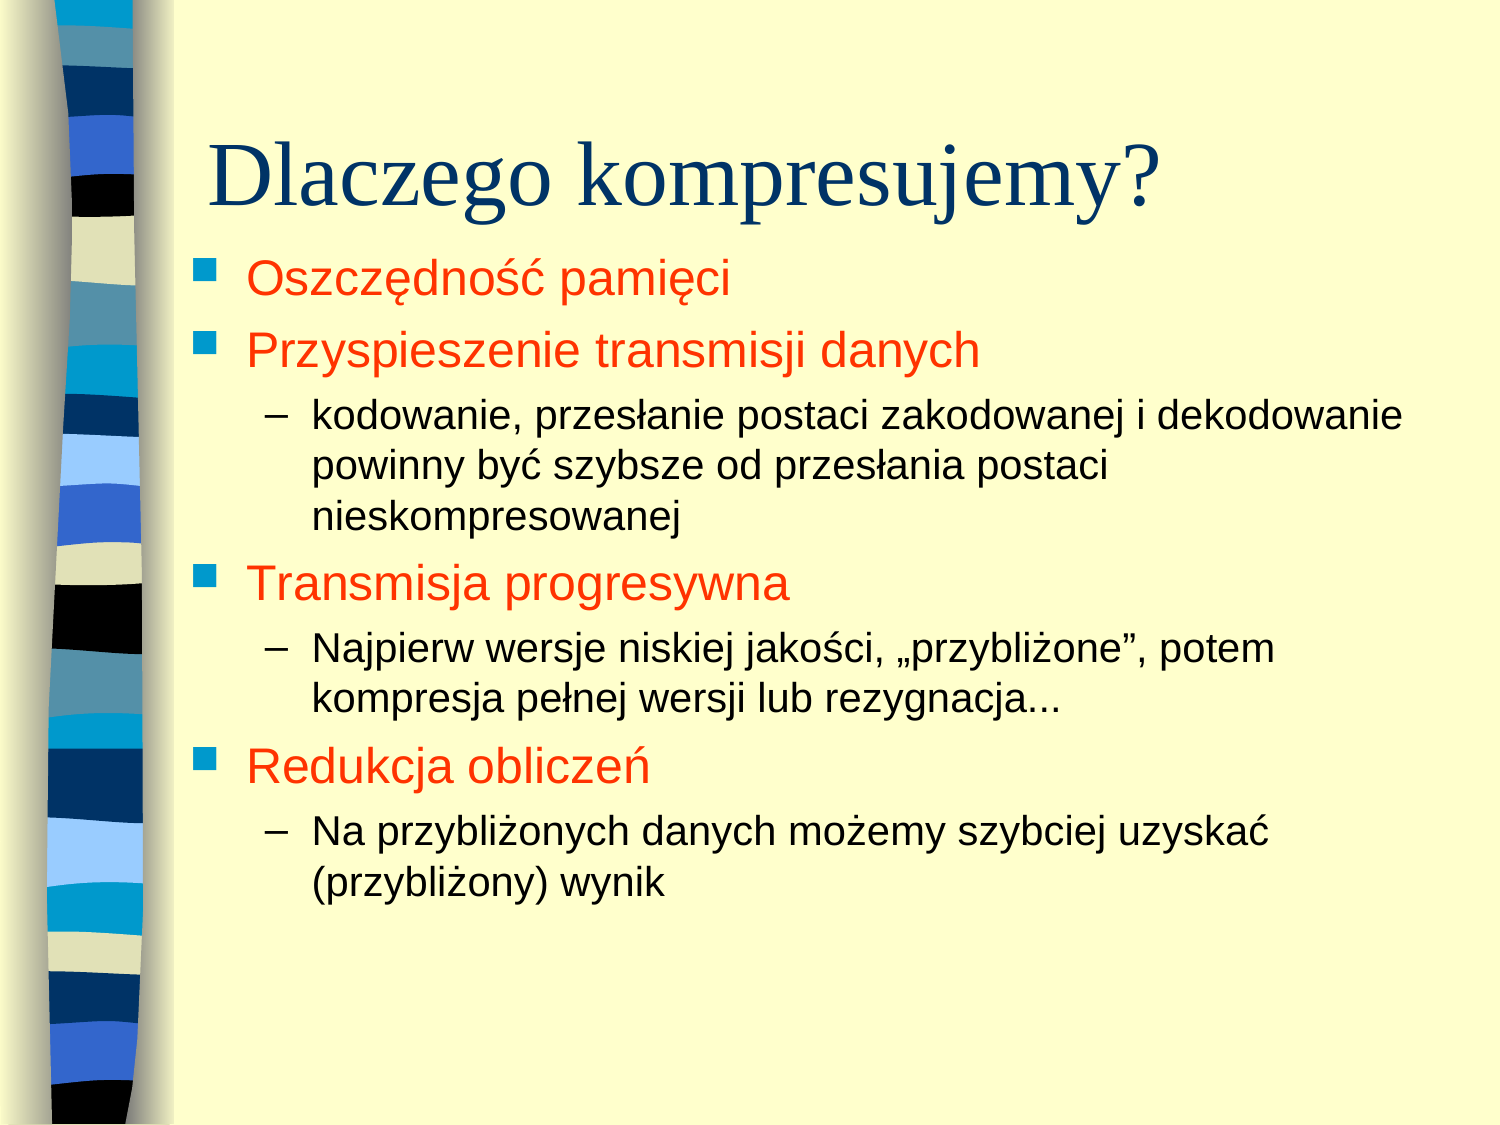

# Dlaczego kompresujemy?
Oszczędność pamięci
Przyspieszenie transmisji danych
kodowanie, przesłanie postaci zakodowanej i dekodowanie powinny być szybsze od przesłania postaci nieskompresowanej
Transmisja progresywna
Najpierw wersje niskiej jakości, „przybliżone”, potem kompresja pełnej wersji lub rezygnacja...
Redukcja obliczeń
Na przybliżonych danych możemy szybciej uzyskać (przybliżony) wynik